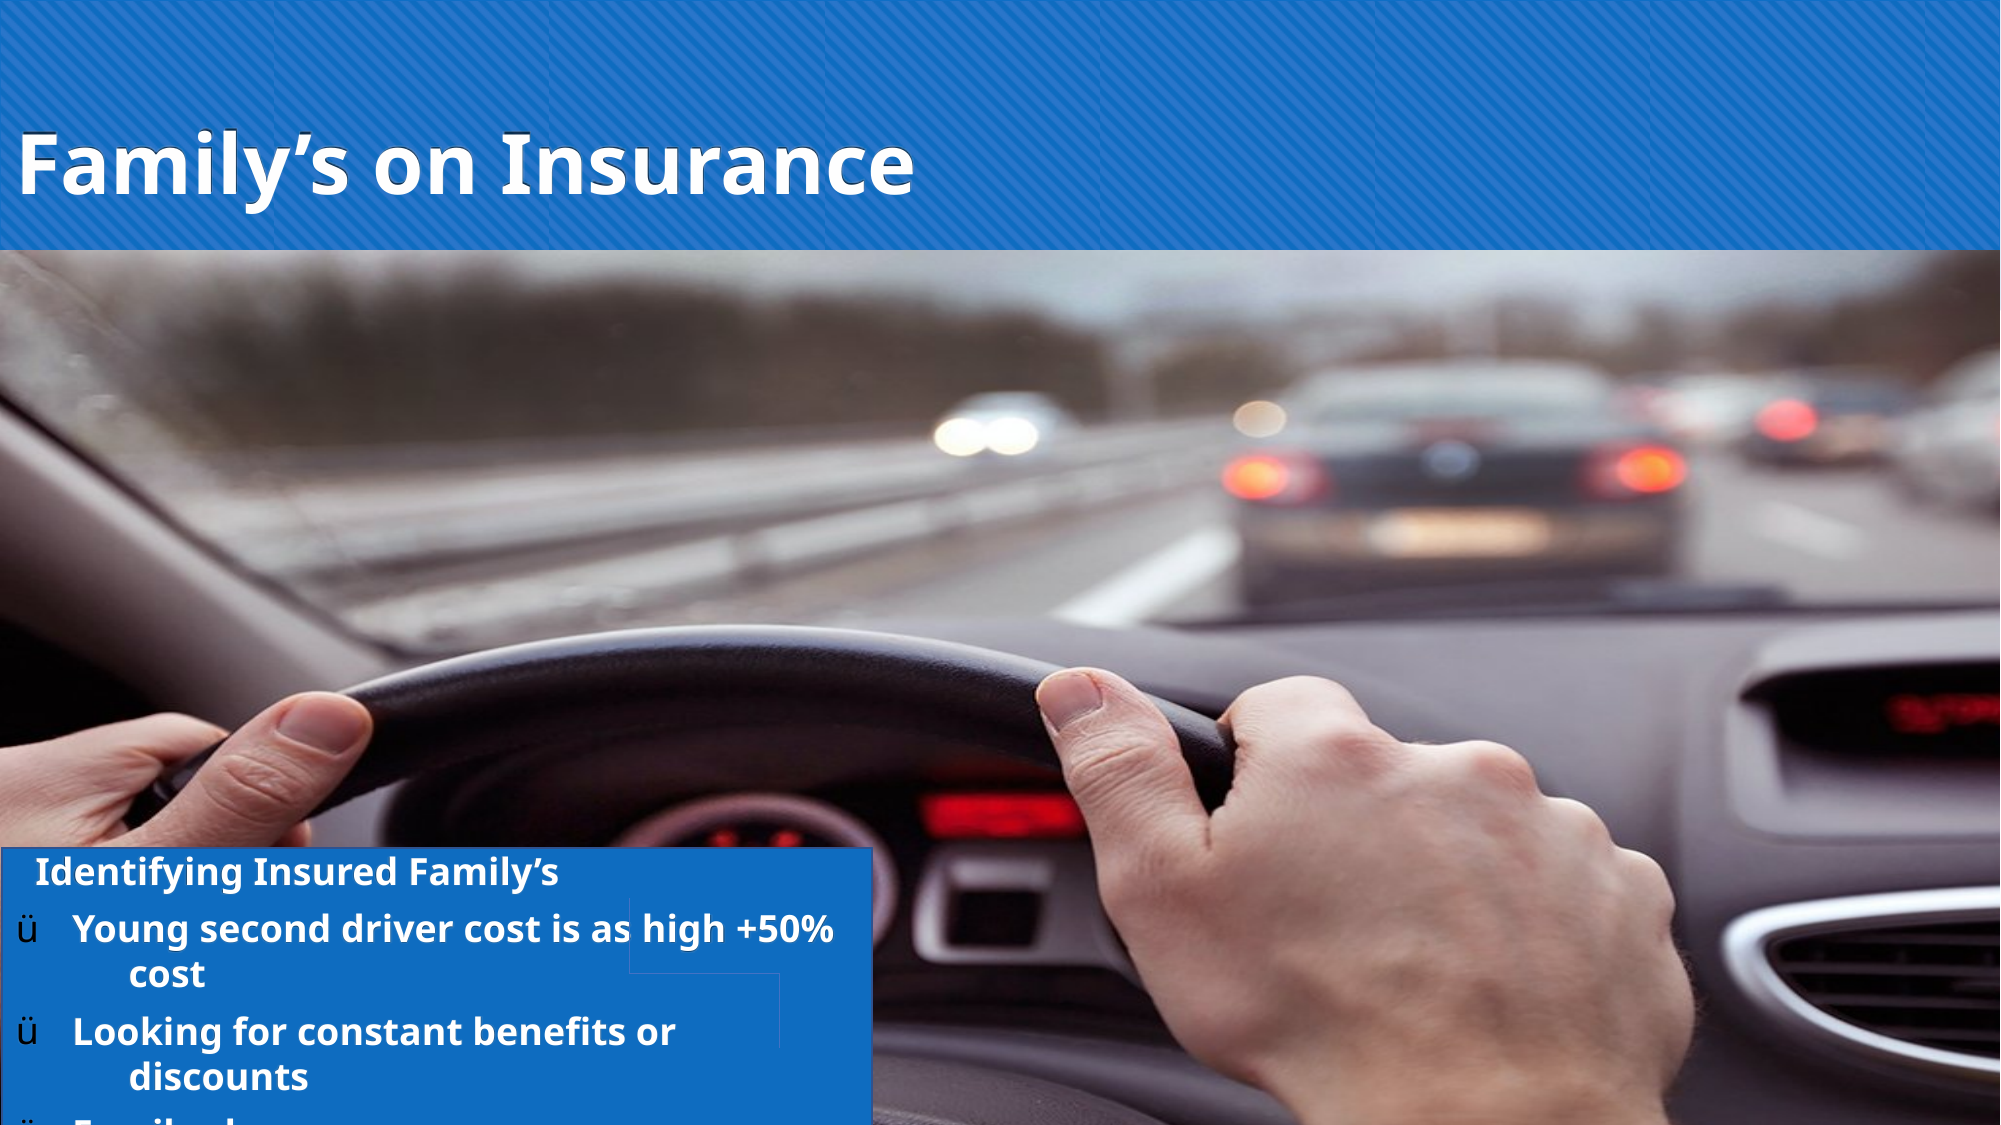

# Family’s on Insurance
 Identifying Insured Family’s
Young second driver cost is as high +50% cost
Looking for constant benefits or discounts
Family shares one company